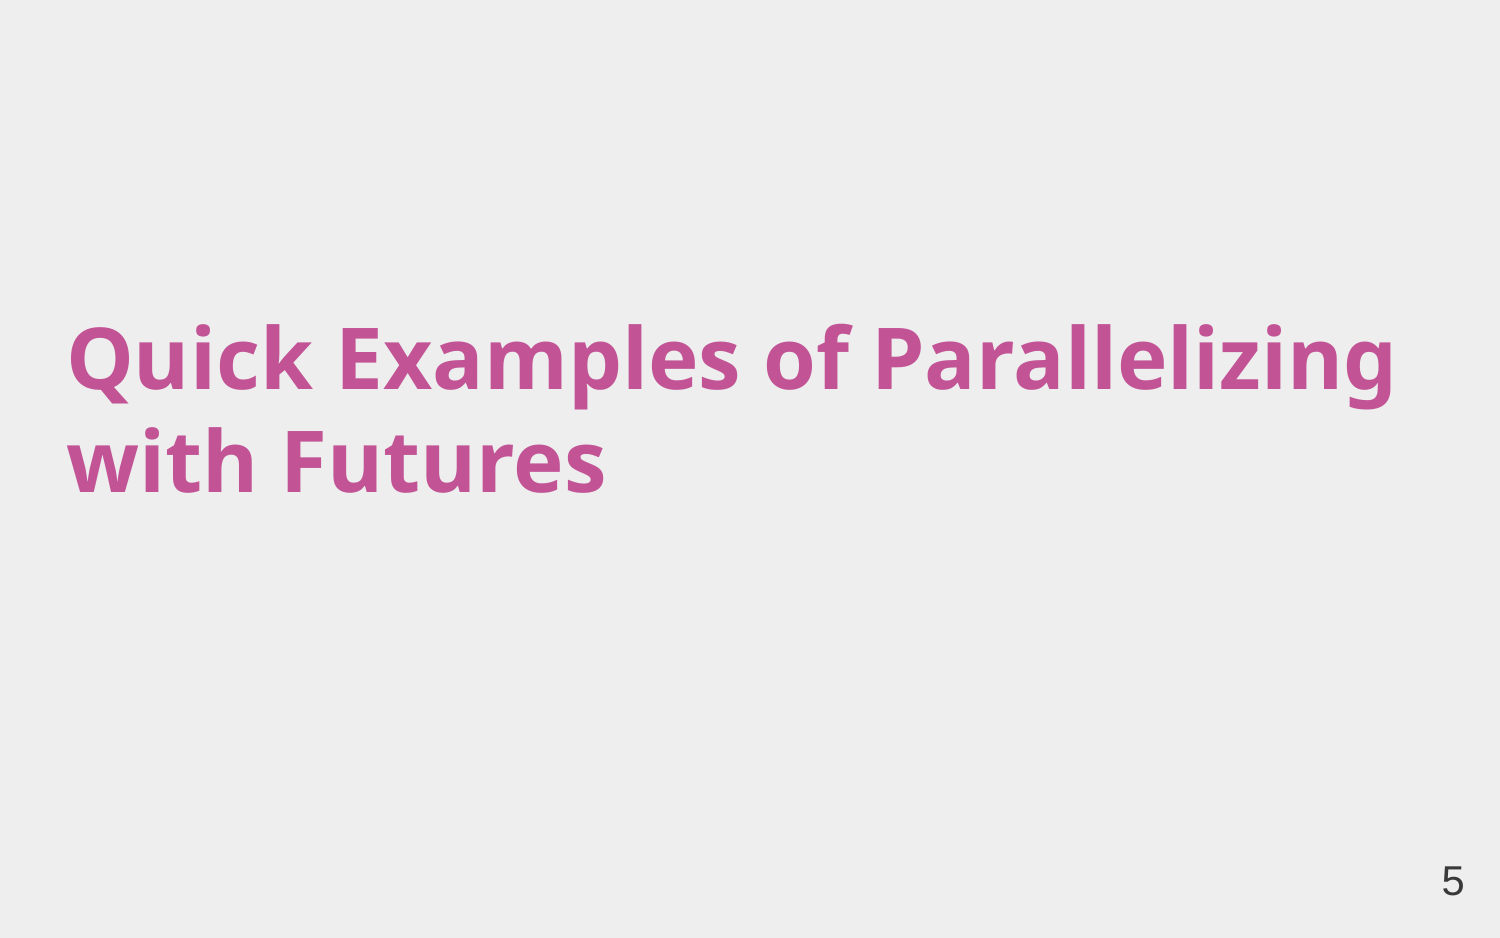

# Quick Examples of Parallelizing with Futures